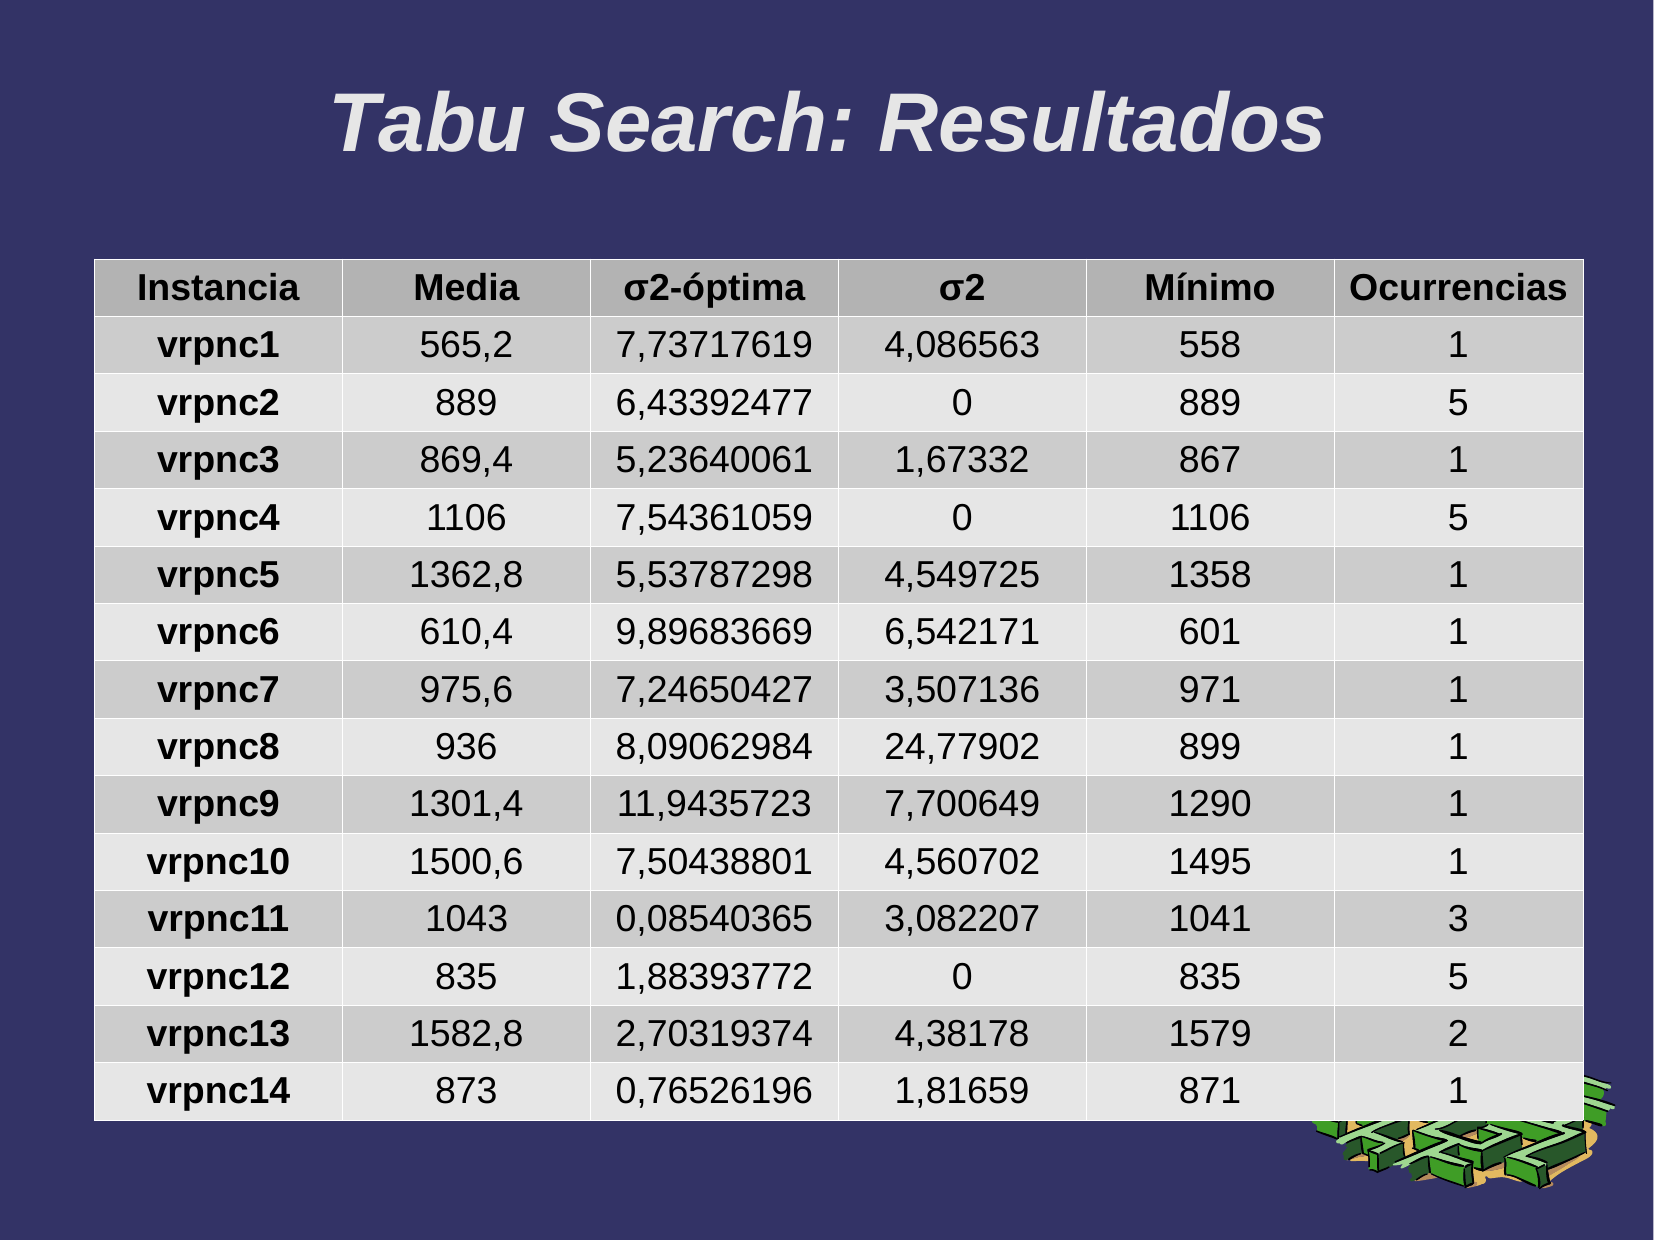

# Tabu Search: Resultados
| Instancia | Media | σ2-óptima | σ2 | Mínimo | Ocurrencias |
| --- | --- | --- | --- | --- | --- |
| vrpnc1 | 565,2 | 7,73717619 | 4,086563 | 558 | 1 |
| vrpnc2 | 889 | 6,43392477 | 0 | 889 | 5 |
| vrpnc3 | 869,4 | 5,23640061 | 1,67332 | 867 | 1 |
| vrpnc4 | 1106 | 7,54361059 | 0 | 1106 | 5 |
| vrpnc5 | 1362,8 | 5,53787298 | 4,549725 | 1358 | 1 |
| vrpnc6 | 610,4 | 9,89683669 | 6,542171 | 601 | 1 |
| vrpnc7 | 975,6 | 7,24650427 | 3,507136 | 971 | 1 |
| vrpnc8 | 936 | 8,09062984 | 24,77902 | 899 | 1 |
| vrpnc9 | 1301,4 | 11,9435723 | 7,700649 | 1290 | 1 |
| vrpnc10 | 1500,6 | 7,50438801 | 4,560702 | 1495 | 1 |
| vrpnc11 | 1043 | 0,08540365 | 3,082207 | 1041 | 3 |
| vrpnc12 | 835 | 1,88393772 | 0 | 835 | 5 |
| vrpnc13 | 1582,8 | 2,70319374 | 4,38178 | 1579 | 2 |
| vrpnc14 | 873 | 0,76526196 | 1,81659 | 871 | 1 |